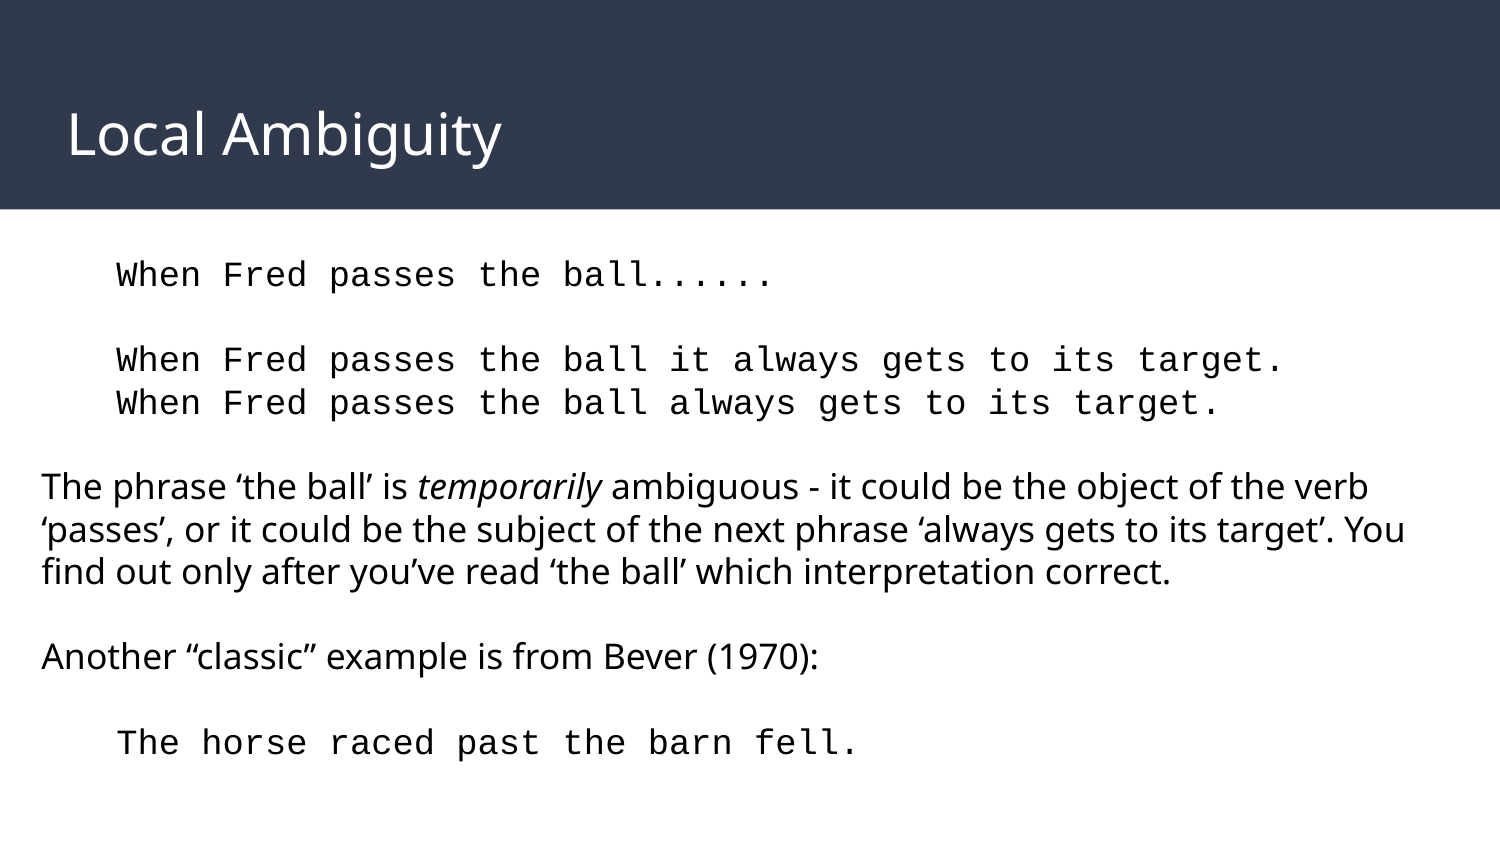

# Local Ambiguity
When Fred passes the ball......
When Fred passes the ball it always gets to its target.
When Fred passes the ball always gets to its target.
The phrase ‘the ball’ is temporarily ambiguous - it could be the object of the verb ‘passes’, or it could be the subject of the next phrase ‘always gets to its target’. You find out only after you’ve read ‘the ball’ which interpretation correct.
Another “classic” example is from Bever (1970):
The horse raced past the barn fell.